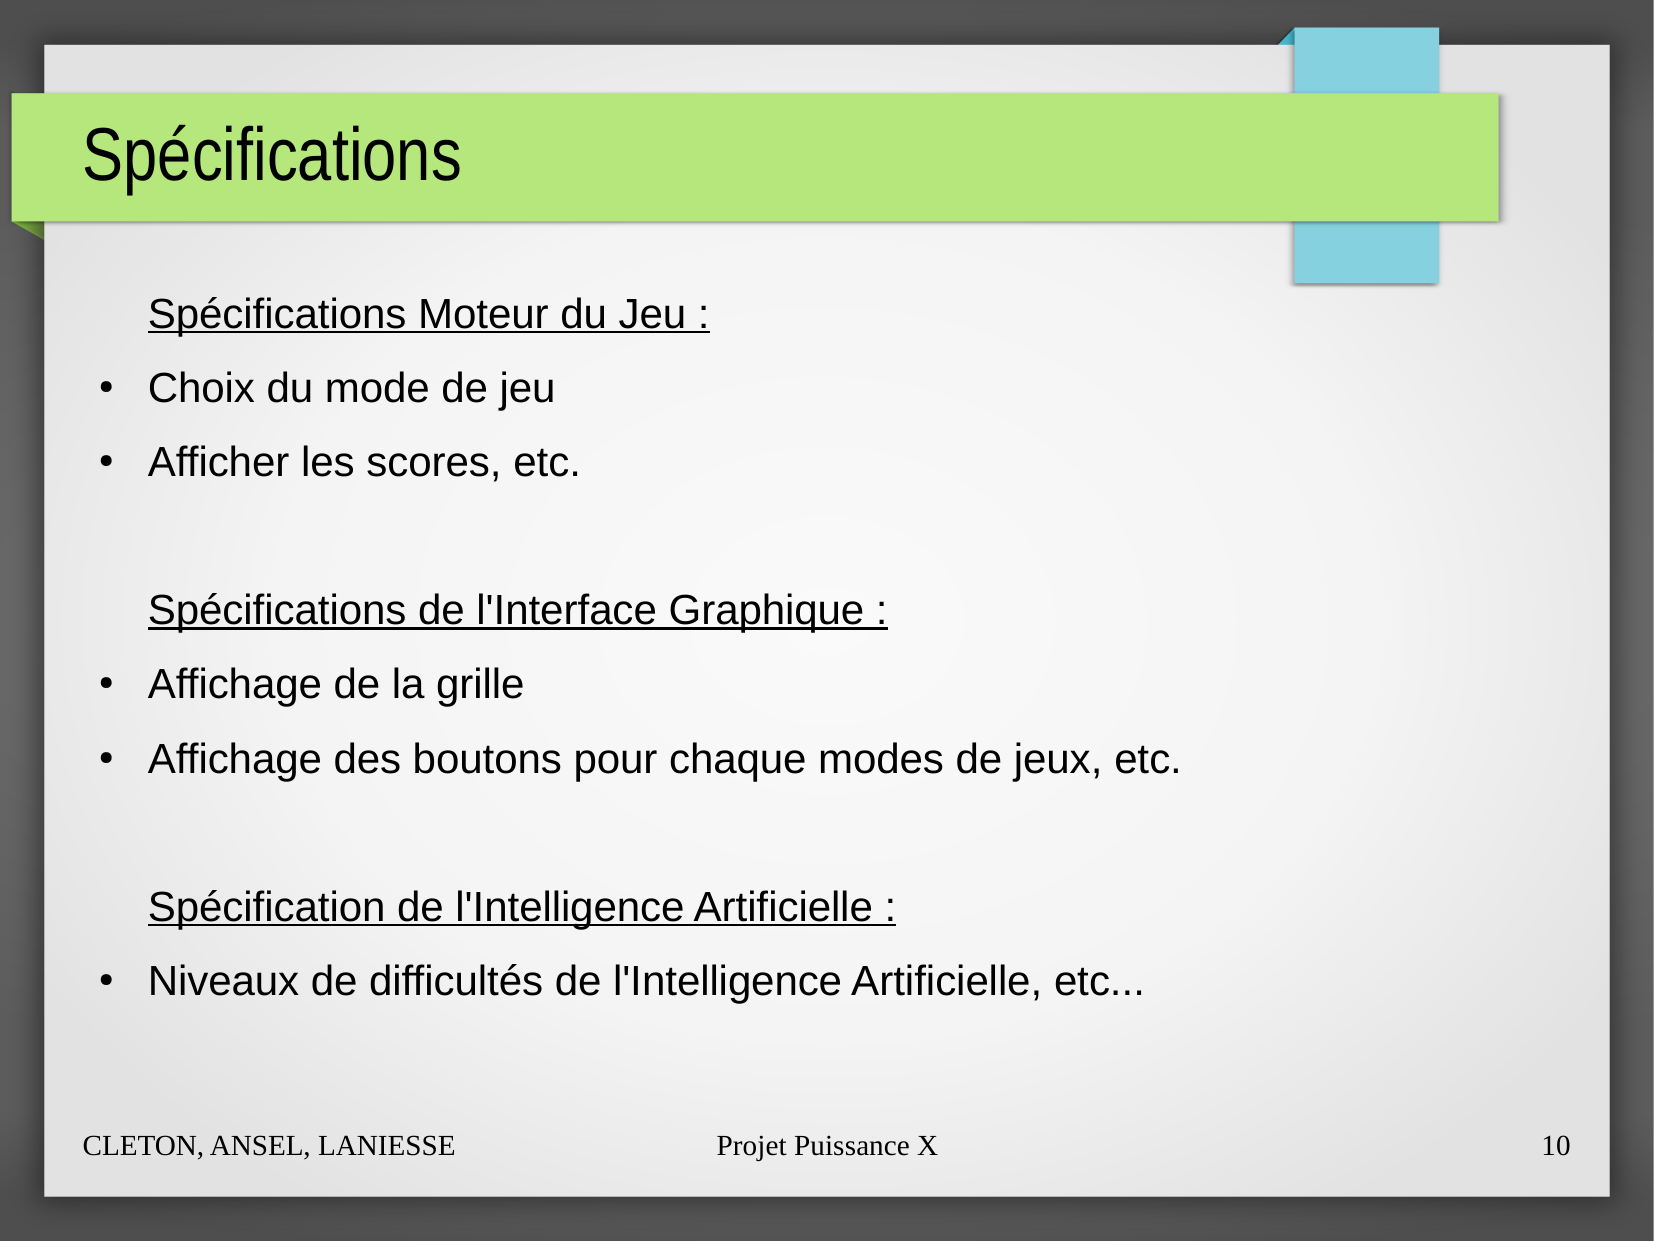

# Spécifications
Spécifications Moteur du Jeu :
Choix du mode de jeu
Afficher les scores, etc.
Spécifications de l'Interface Graphique :
Affichage de la grille
Affichage des boutons pour chaque modes de jeux, etc.
Spécification de l'Intelligence Artificielle :
Niveaux de difficultés de l'Intelligence Artificielle, etc...
CLETON, ANSEL, LANIESSE
Projet Puissance X
10